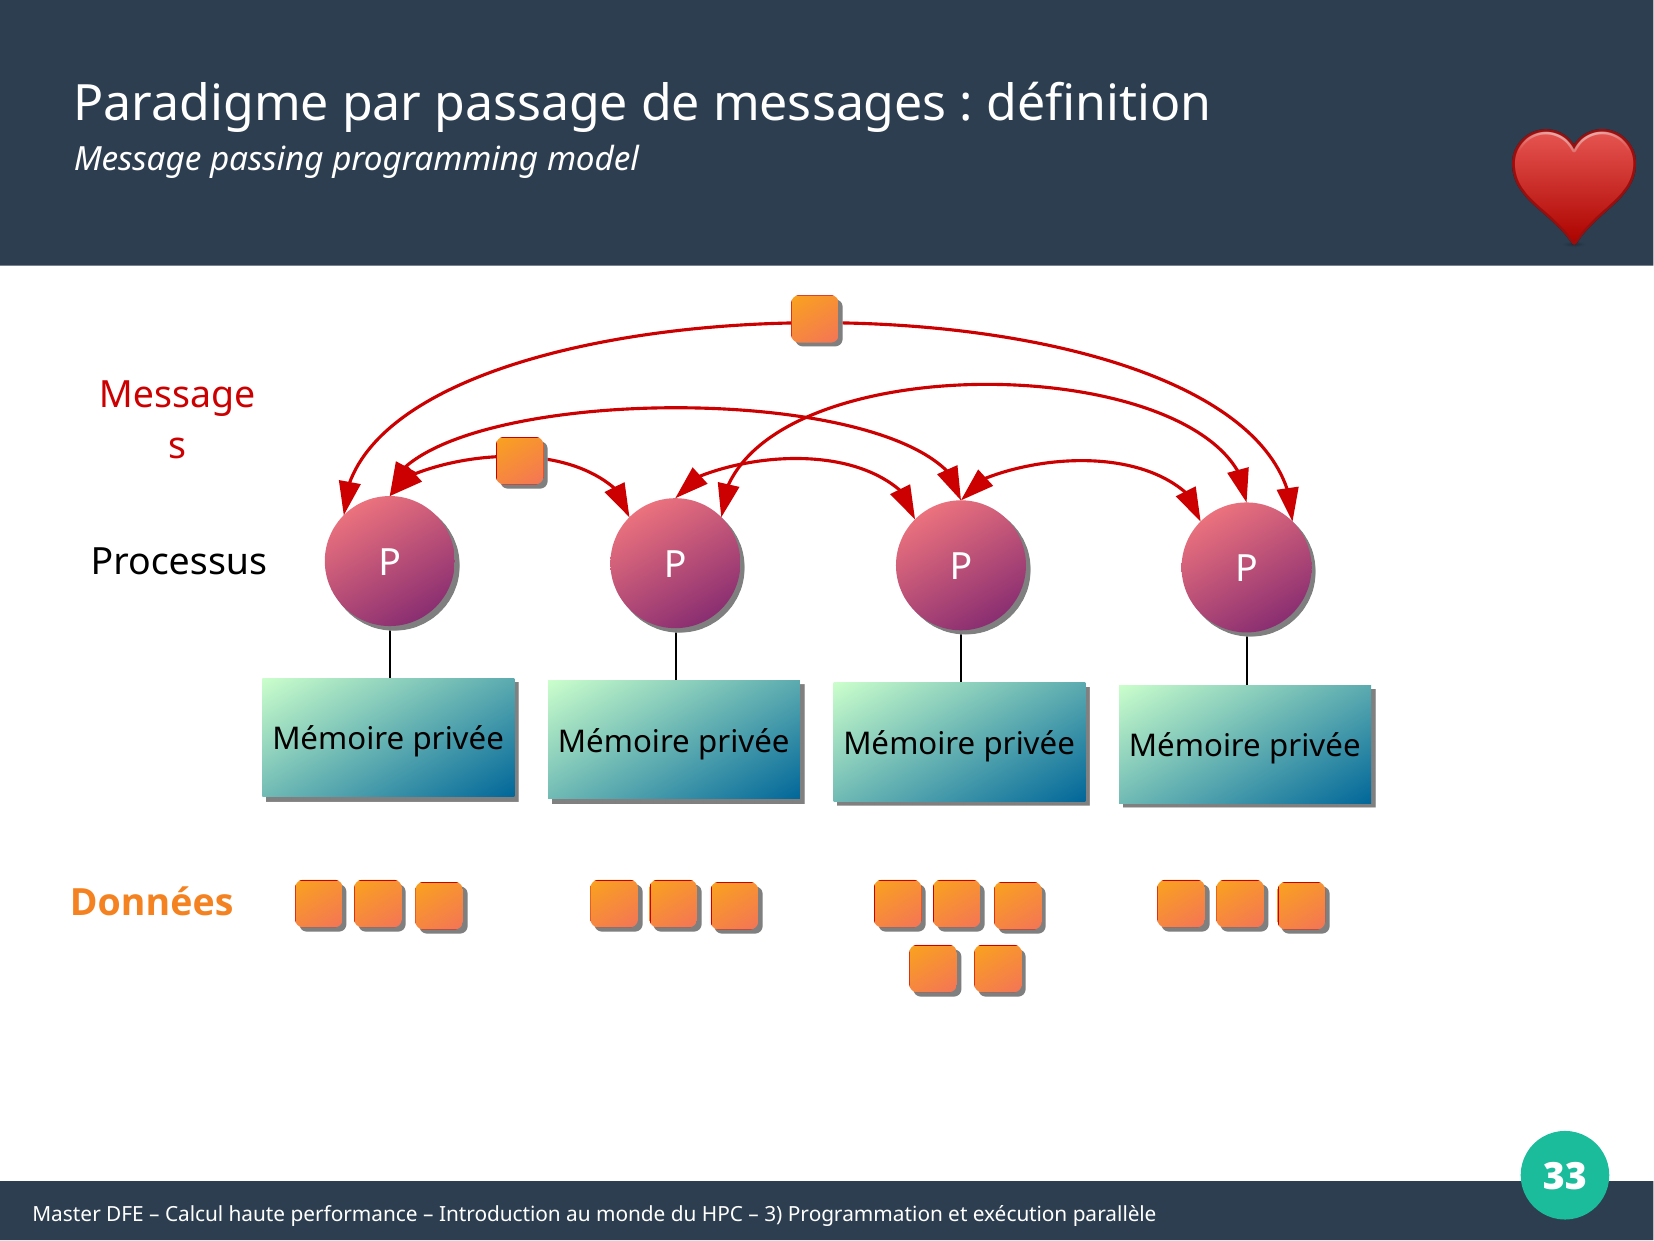

Paradigme par passage de messages : définition
Message passing programming model
Messages
P
P
P
P
Processus
Mémoire privée
Mémoire privée
Mémoire privée
Mémoire privée
Données
33
Master DFE – Calcul haute performance – Introduction au monde du HPC – 3) Programmation et exécution parallèle